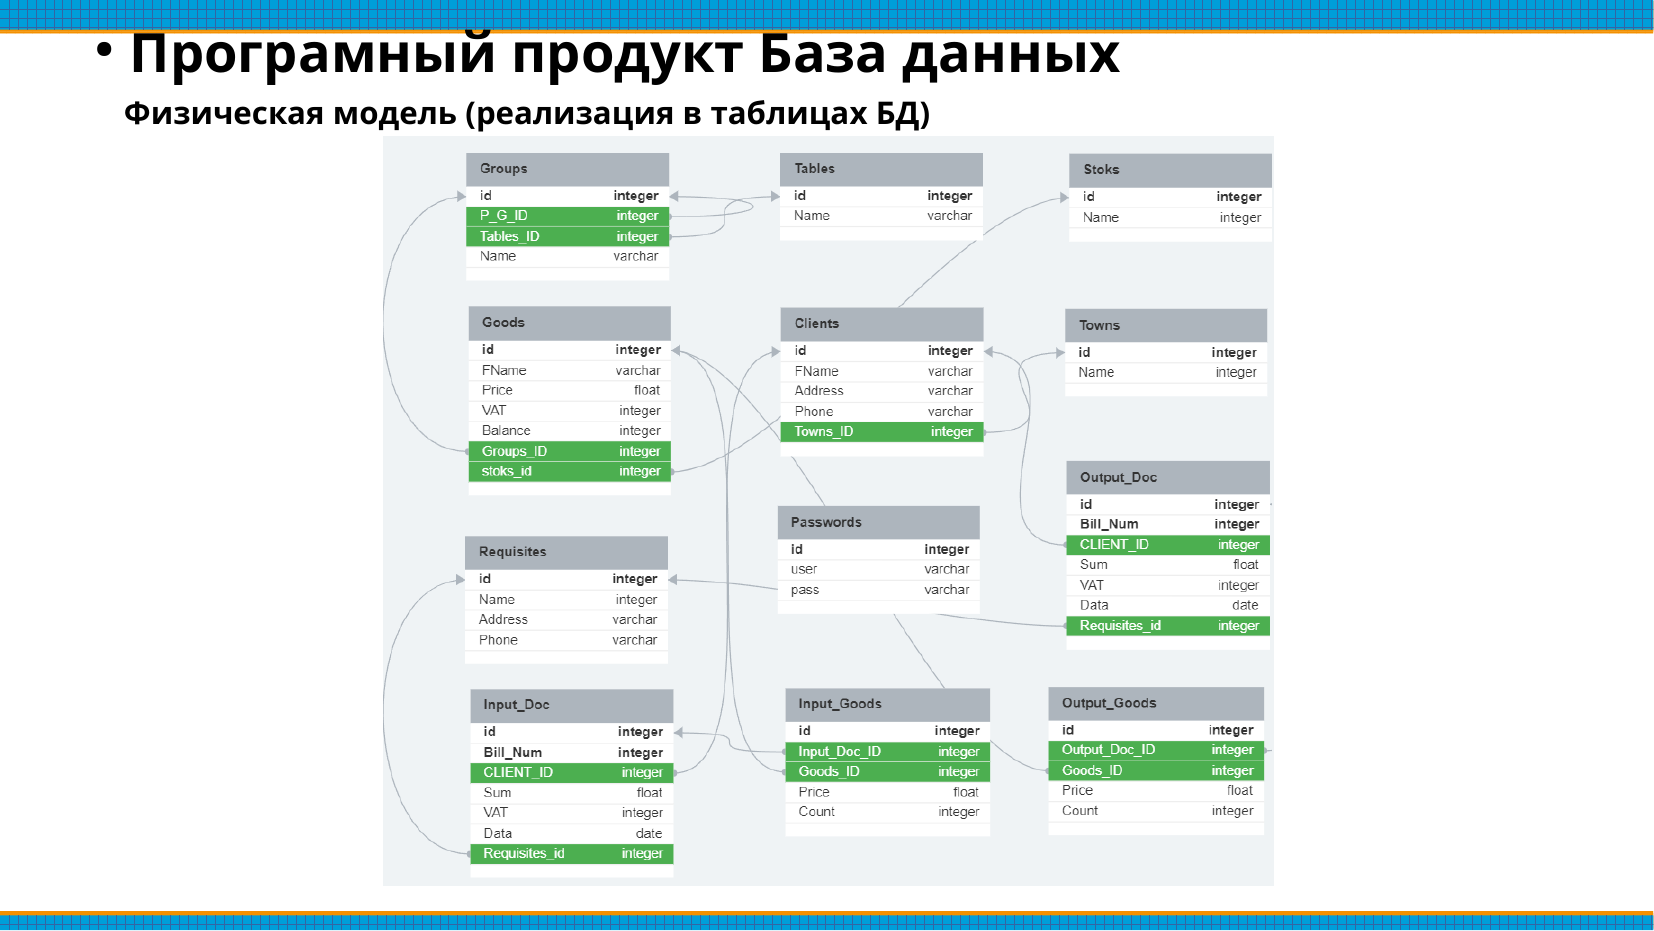

Програмный продукт База данных
Физическая модель (реализация в таблицах БД)
#